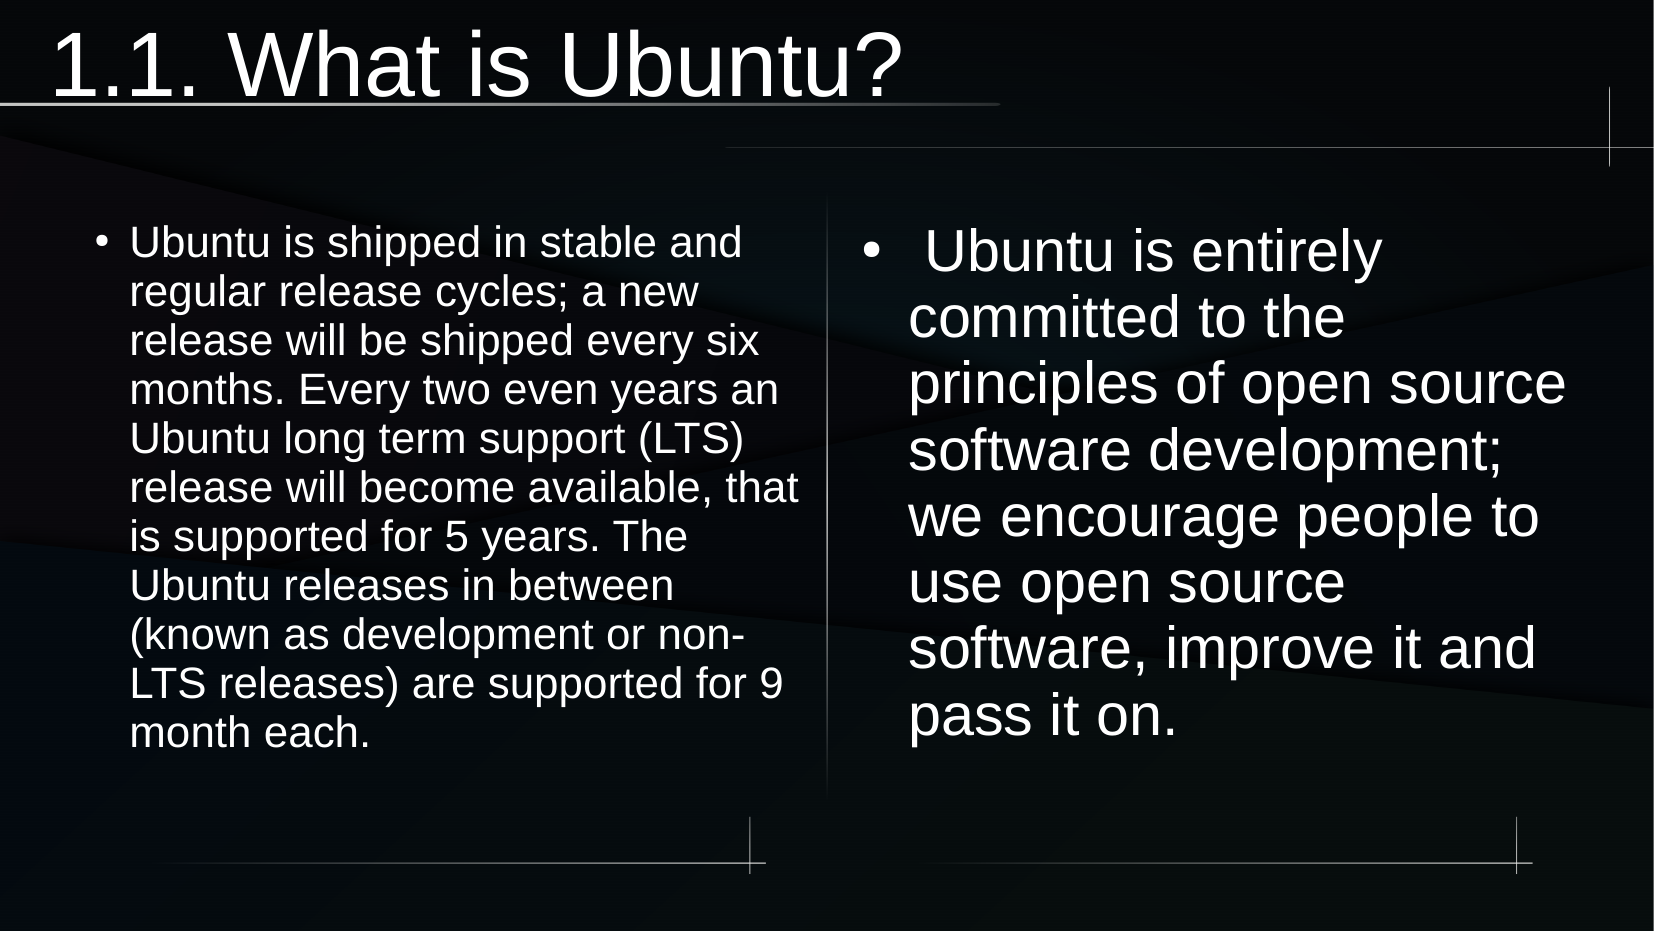

# 1.1. What is Ubuntu?
Ubuntu is shipped in stable and regular release cycles; a new release will be shipped every six months. Every two even years an Ubuntu long term support (LTS) release will become available, that is supported for 5 years. The Ubuntu releases in between (known as development or non-LTS releases) are supported for 9 month each.
 Ubuntu is entirely committed to the principles of open source software development; we encourage people to use open source software, improve it and pass it on.